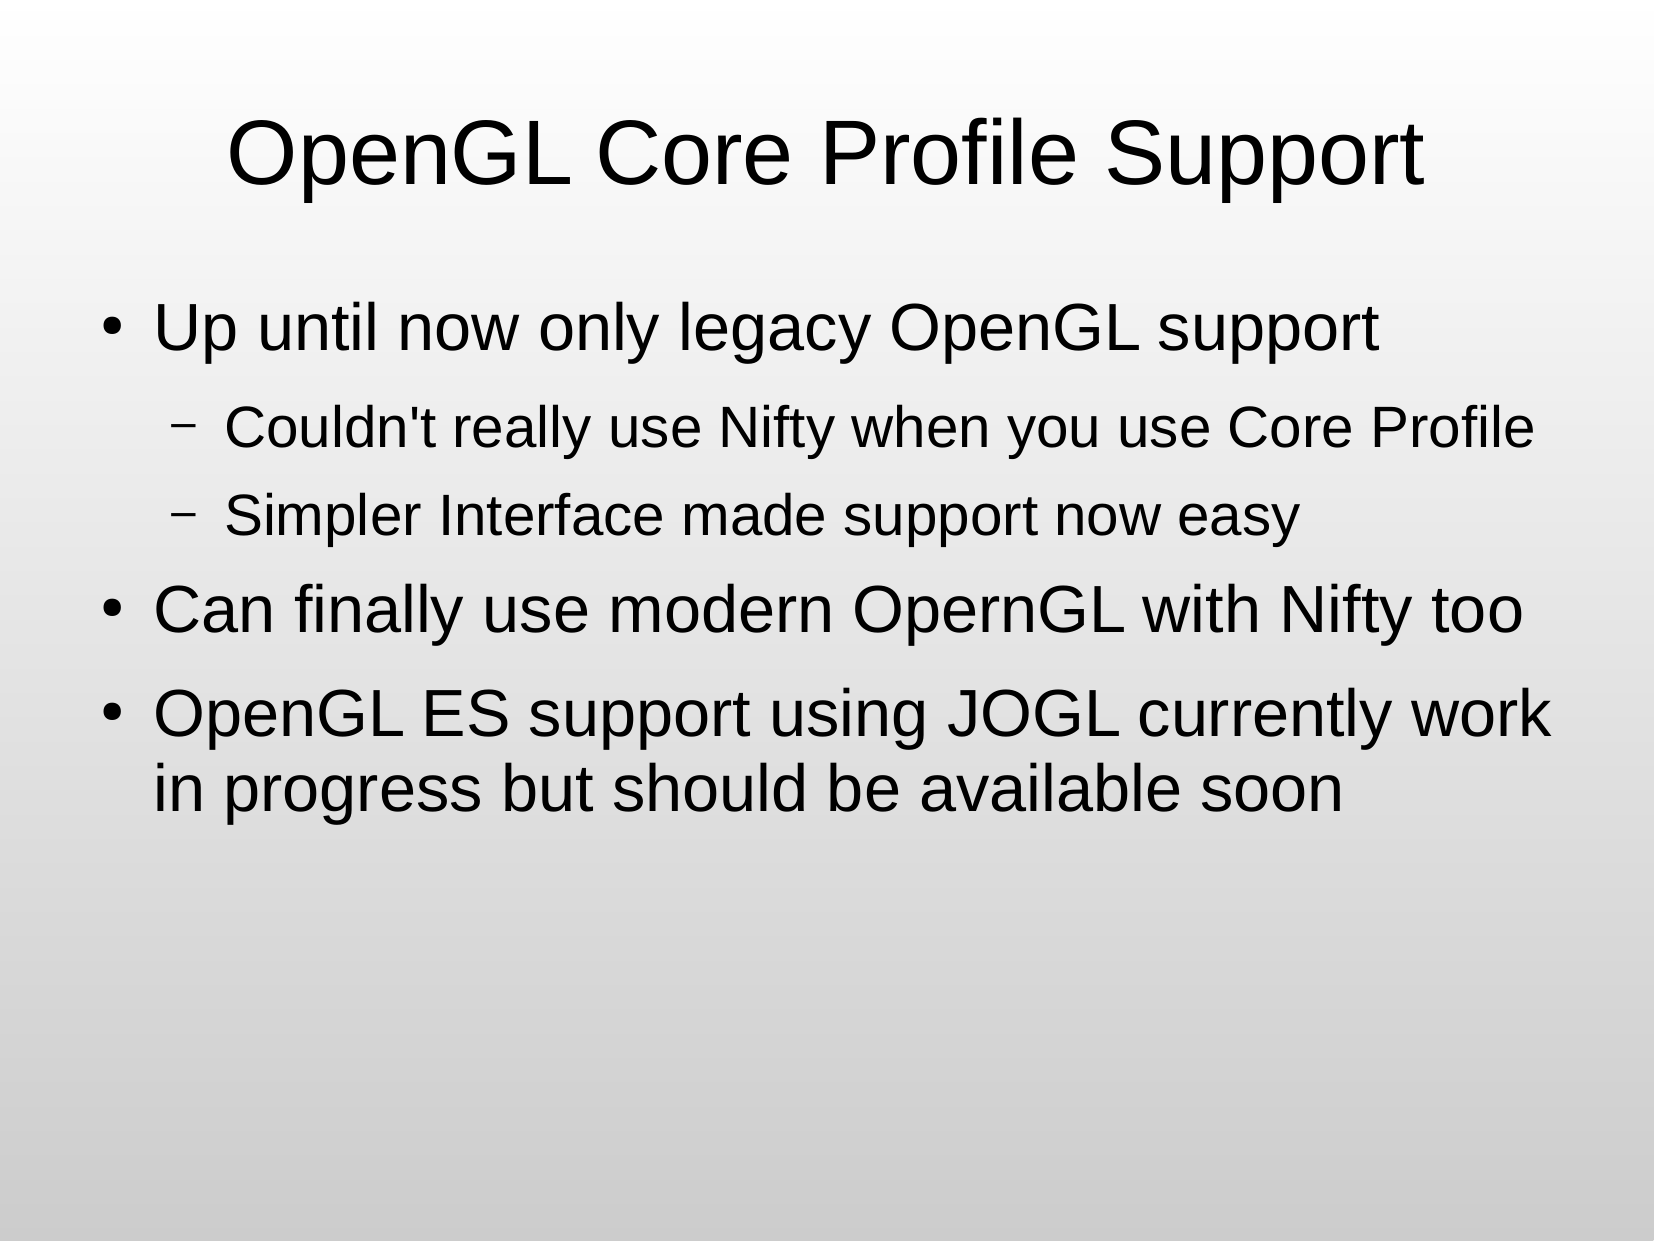

# OpenGL Core Profile Support
Up until now only legacy OpenGL support
Couldn't really use Nifty when you use Core Profile
Simpler Interface made support now easy
Can finally use modern OpernGL with Nifty too
OpenGL ES support using JOGL currently work in progress but should be available soon